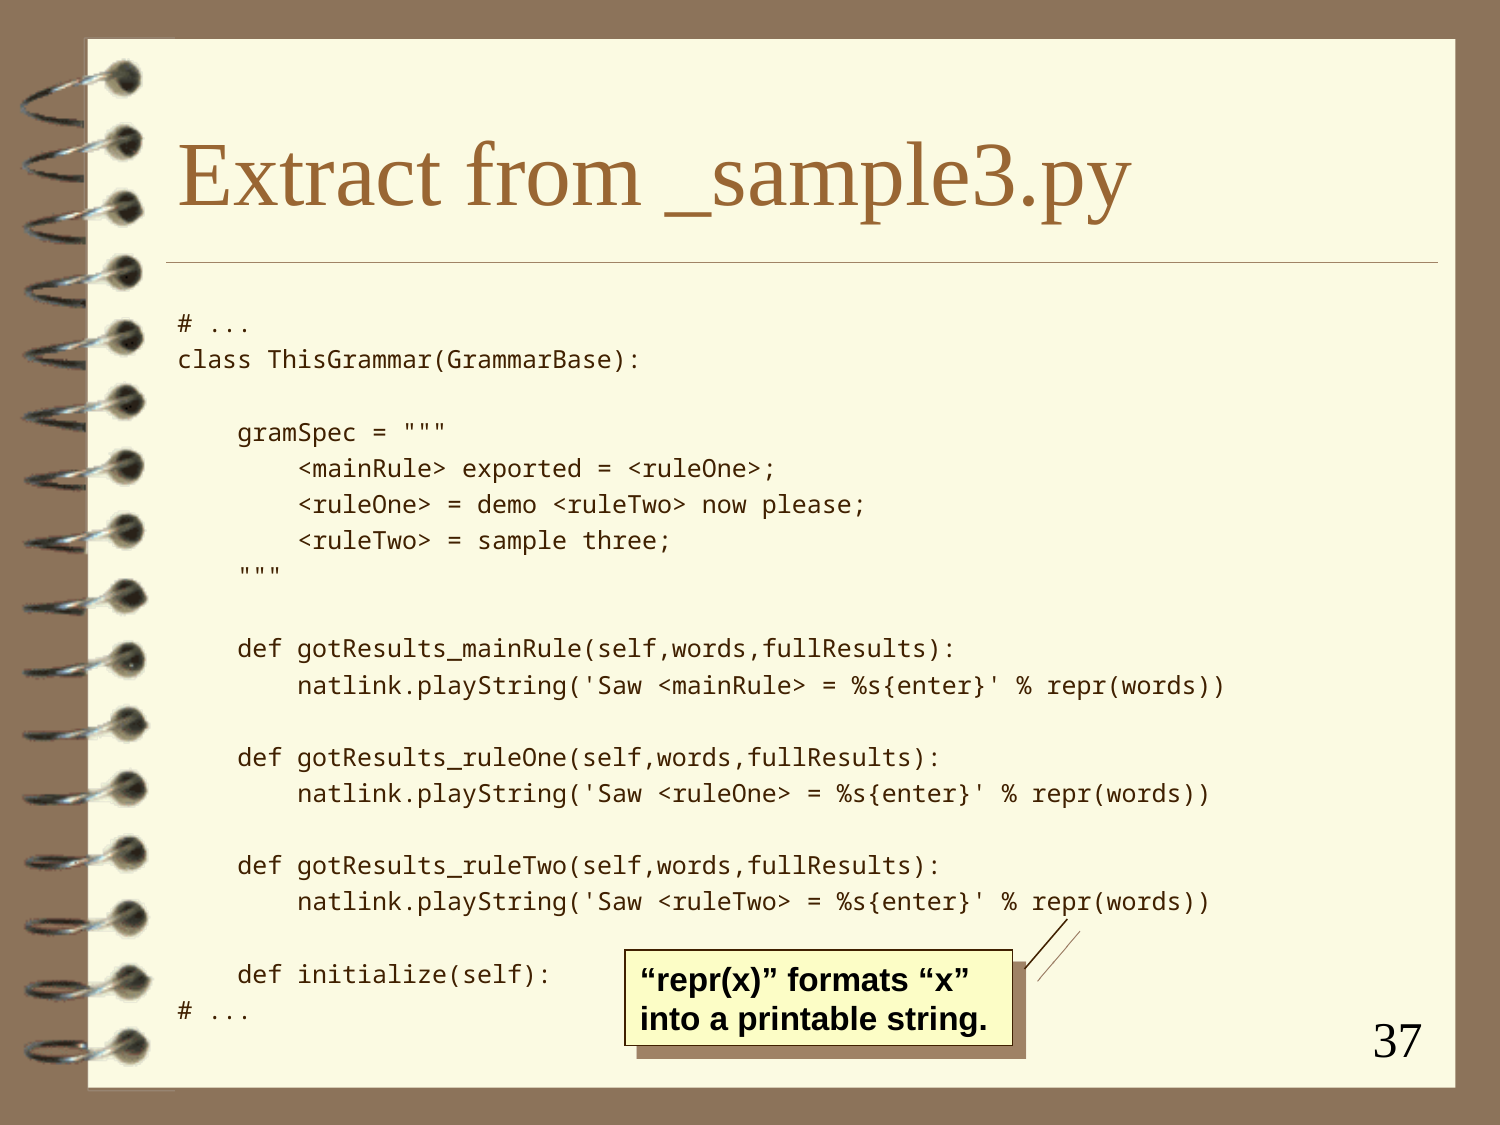

# Extract from _sample3.py
# ...
class ThisGrammar(GrammarBase):
 gramSpec = """
 <mainRule> exported = <ruleOne>;
 <ruleOne> = demo <ruleTwo> now please;
 <ruleTwo> = sample three;
 """
 def gotResults_mainRule(self,words,fullResults):
 natlink.playString('Saw <mainRule> = %s{enter}' % repr(words))
 def gotResults_ruleOne(self,words,fullResults):
 natlink.playString('Saw <ruleOne> = %s{enter}' % repr(words))
 def gotResults_ruleTwo(self,words,fullResults):
 natlink.playString('Saw <ruleTwo> = %s{enter}' % repr(words))
 def initialize(self):
# ...
“repr(x)” formats “x” into a printable string.
37